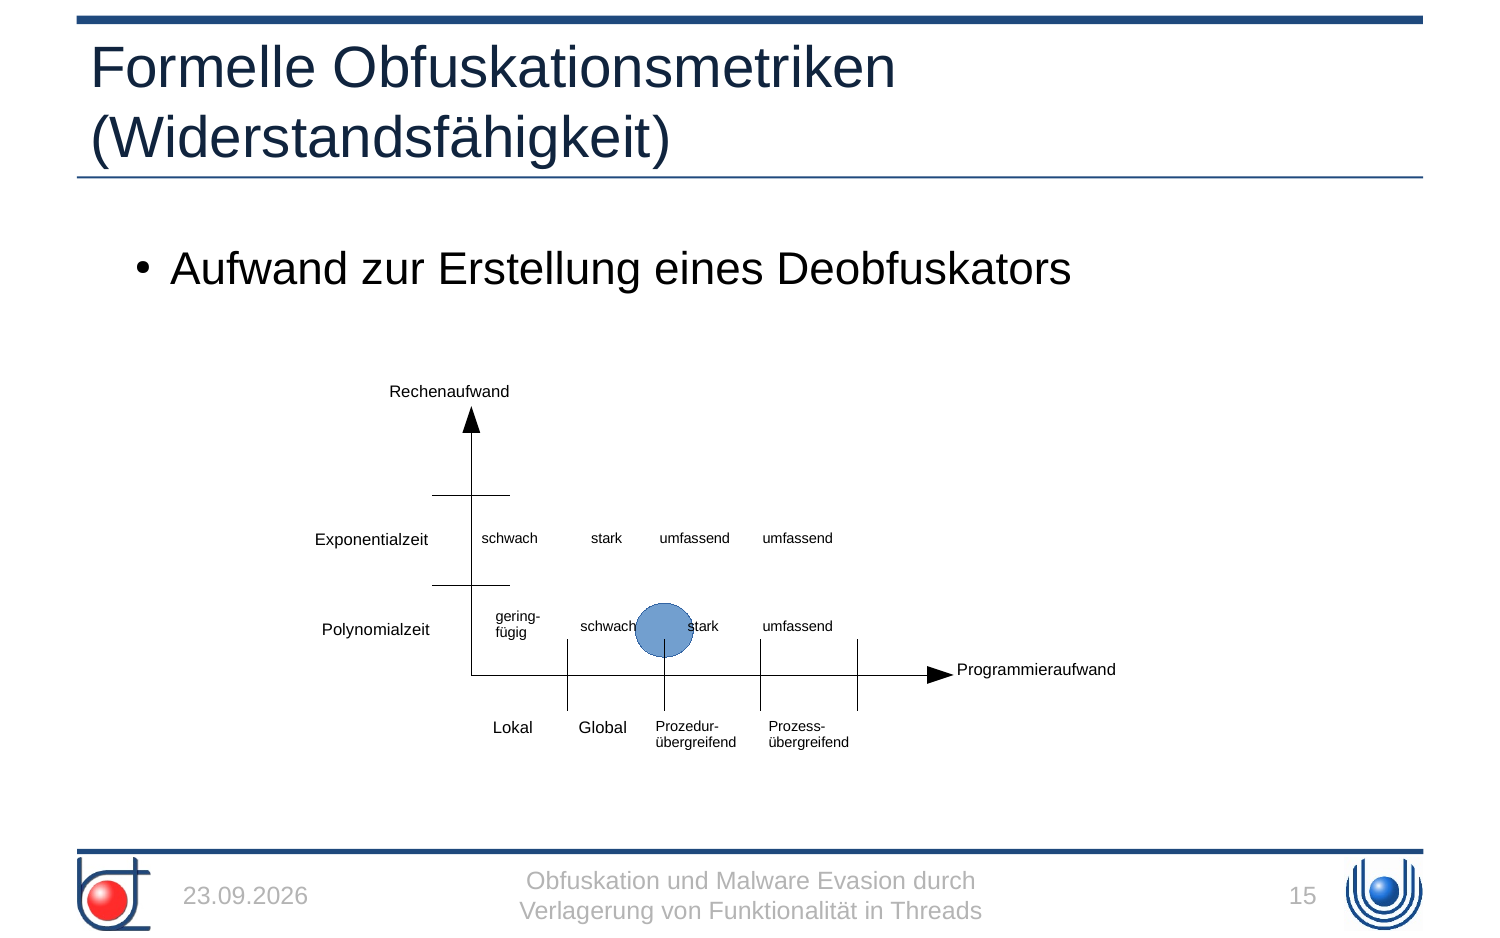

# Formelle Obfuskationsmetriken (Widerstandsfähigkeit)
Aufwand zur Erstellung eines Deobfuskators
Rechenaufwand
Exponentialzeit
schwach
stark
umfassend
umfassend
gering-
fügig
schwach
stark
umfassend
Polynomialzeit
Programmieraufwand
Lokal
Global
Prozess-
übergreifend
Prozedur-
übergreifend
Obfuskation und Malware Evasion durch Verlagerung von Funktionalität in Threads